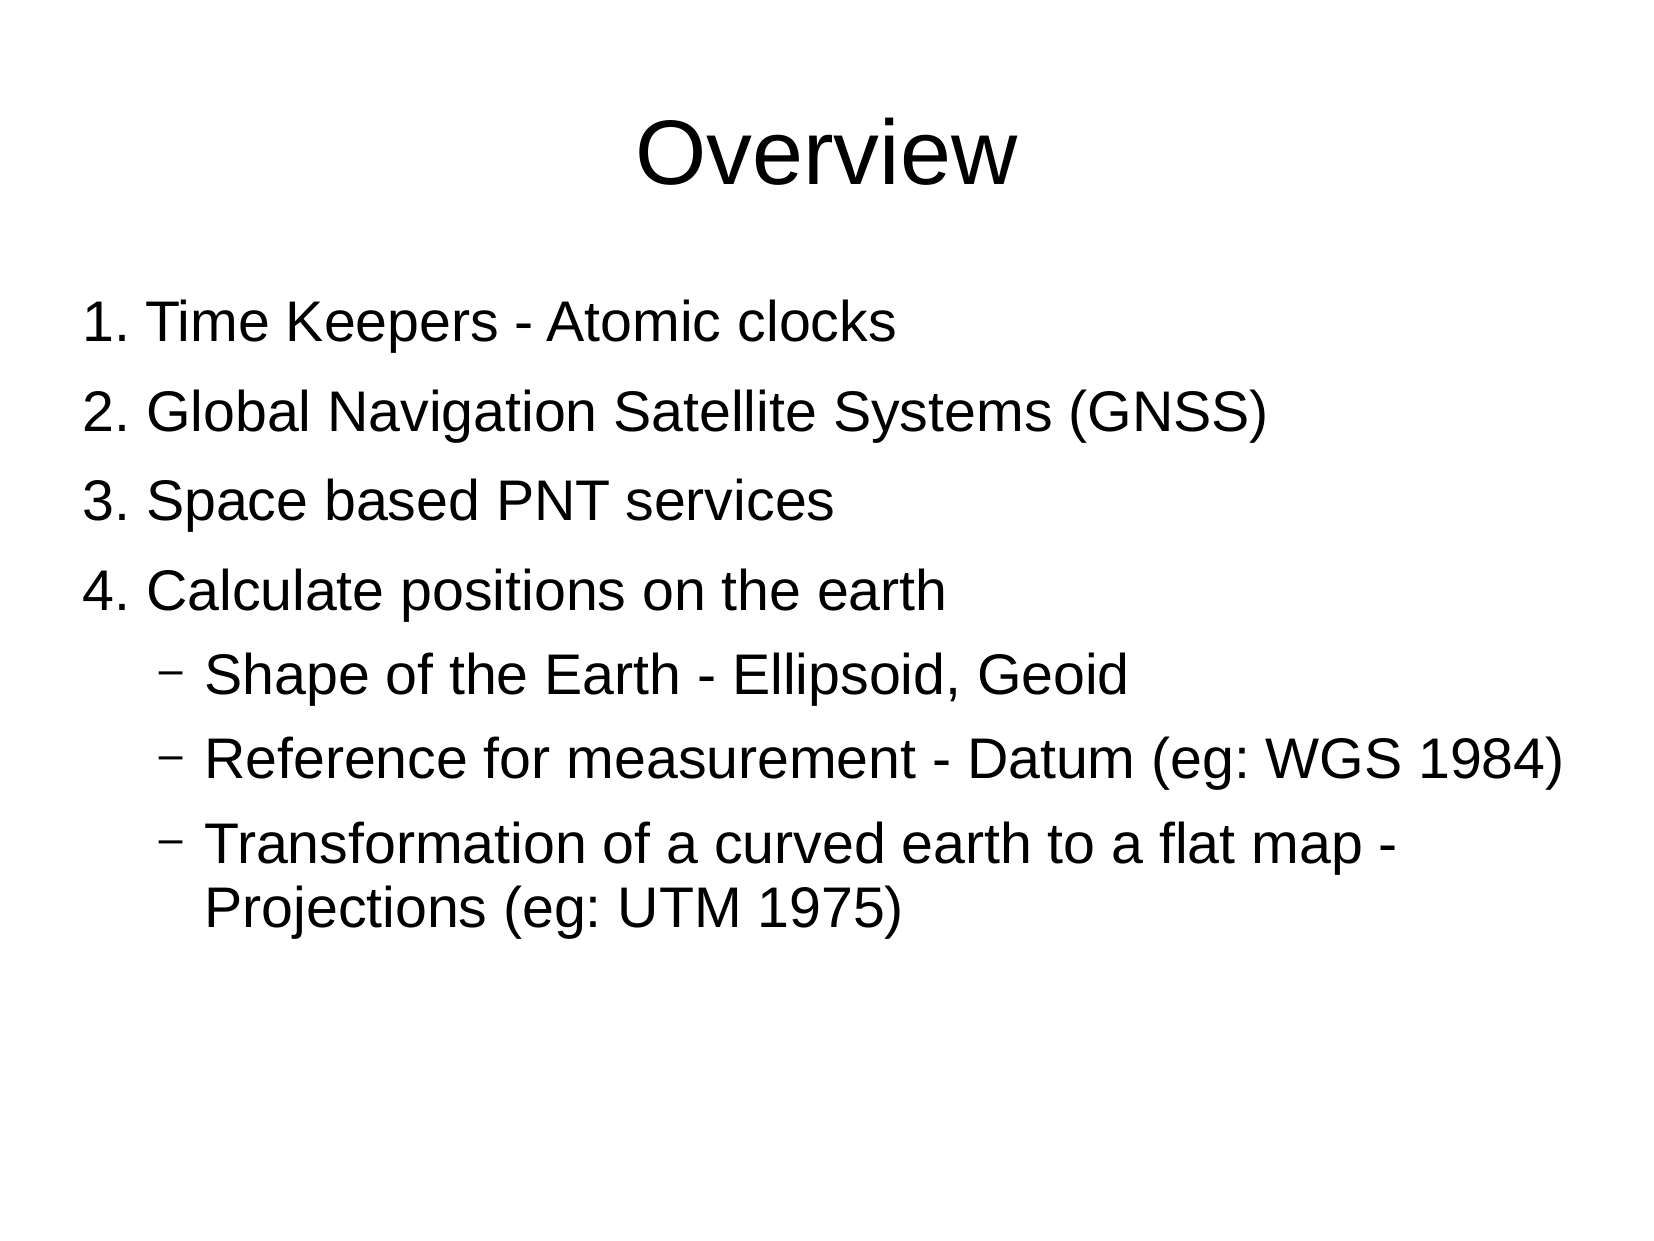

Overview
# 1. Time Keepers - Atomic clocks
2. Global Navigation Satellite Systems (GNSS)
3. Space based PNT services
4. Calculate positions on the earth
Shape of the Earth - Ellipsoid, Geoid
Reference for measurement - Datum (eg: WGS 1984)
Transformation of a curved earth to a flat map - Projections (eg: UTM 1975)